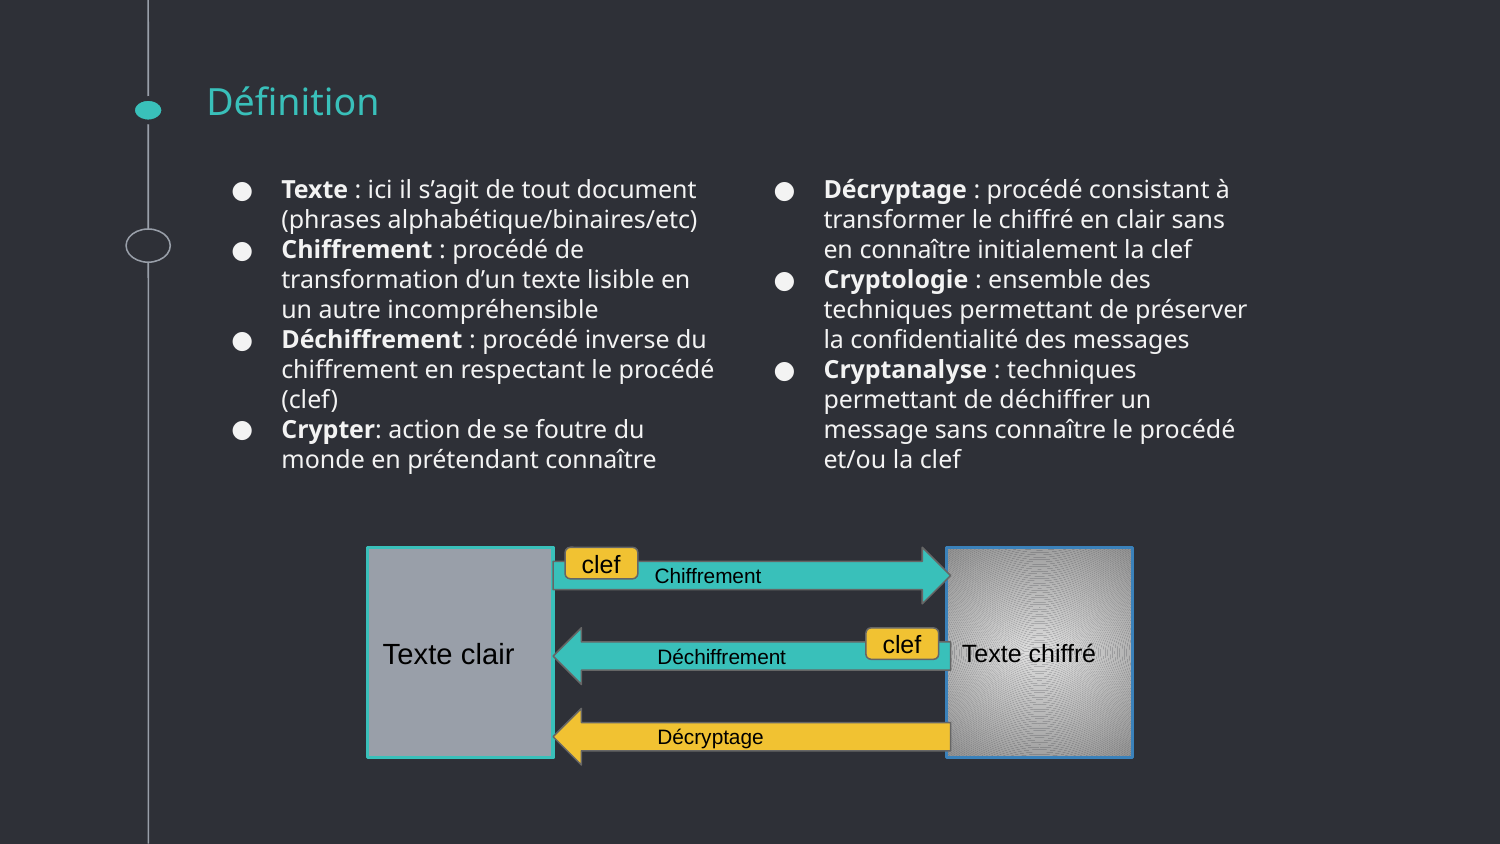

# Définition
Texte : ici il s’agit de tout document (phrases alphabétique/binaires/etc)
Chiffrement : procédé de transformation d’un texte lisible en un autre incompréhensible
Déchiffrement : procédé inverse du chiffrement en respectant le procédé (clef)
Crypter: action de se foutre du monde en prétendant connaître
Décryptage : procédé consistant à transformer le chiffré en clair sans en connaître initialement la clef
Cryptologie : ensemble des techniques permettant de préserver la confidentialité des messages
Cryptanalyse : techniques permettant de déchiffrer un message sans connaître le procédé et/ou la clef
Texte clair
 Chiffrement
clef
Texte chiffré
Déchiffrement
clef
Décryptage